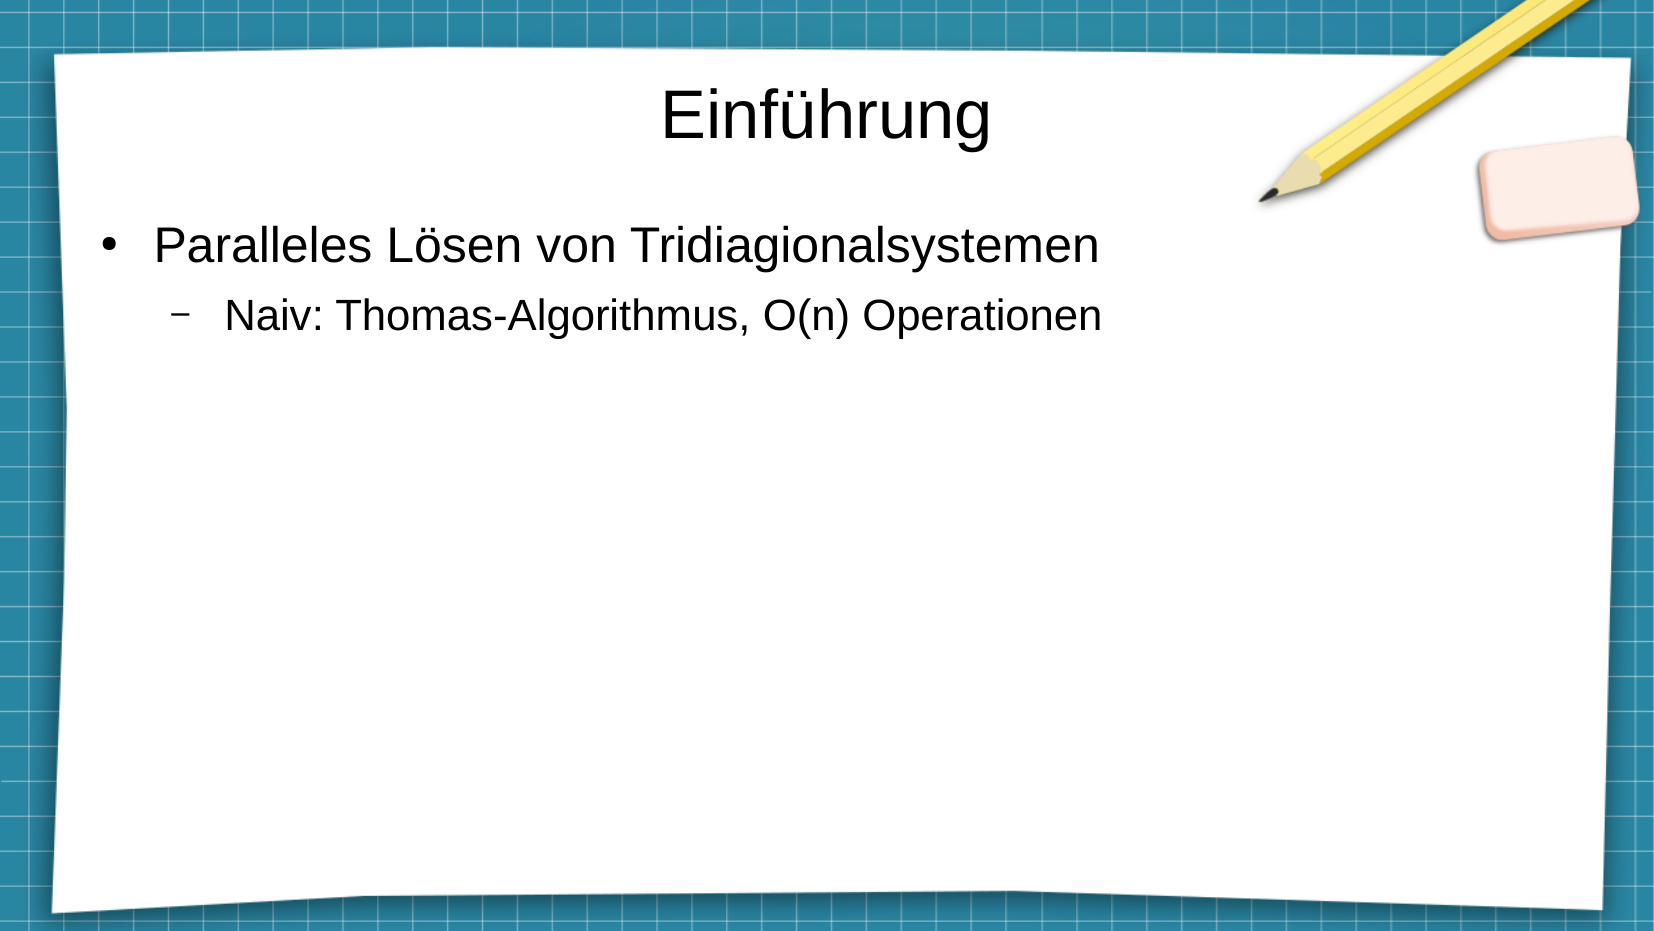

# Einführung
Paralleles Lösen von Tridiagionalsystemen
Naiv: Thomas-Algorithmus, O(n) Operationen